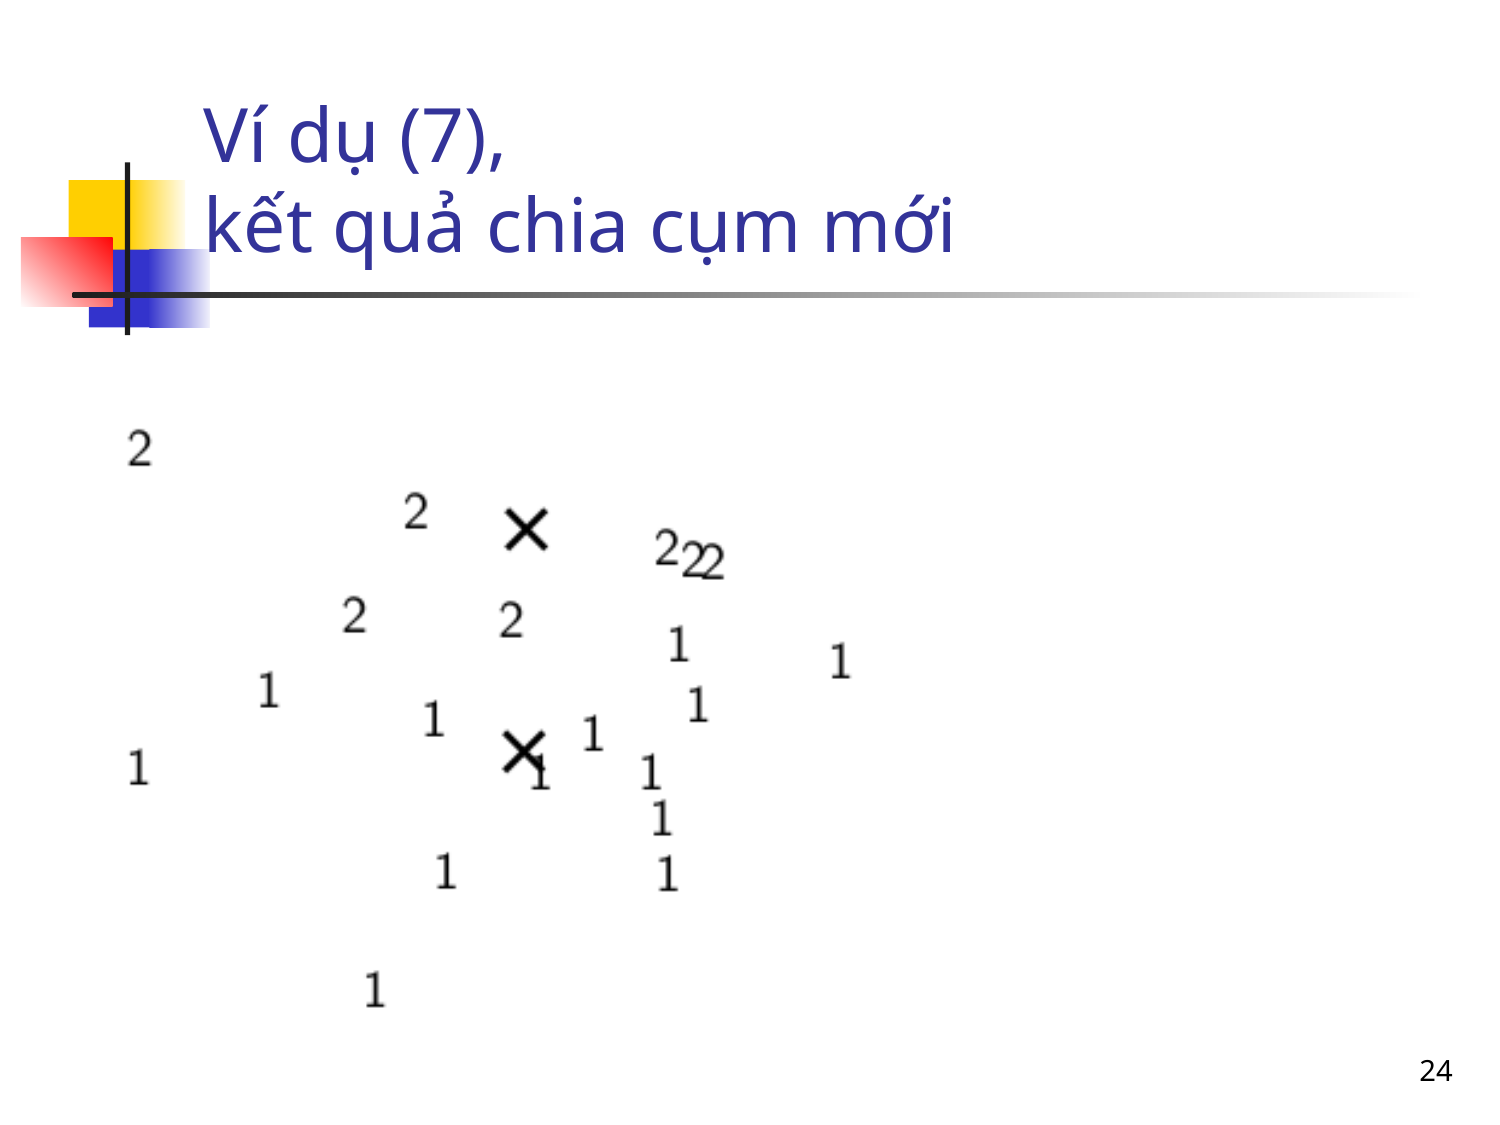

# Ví dụ (7), kết quả chia cụm mới